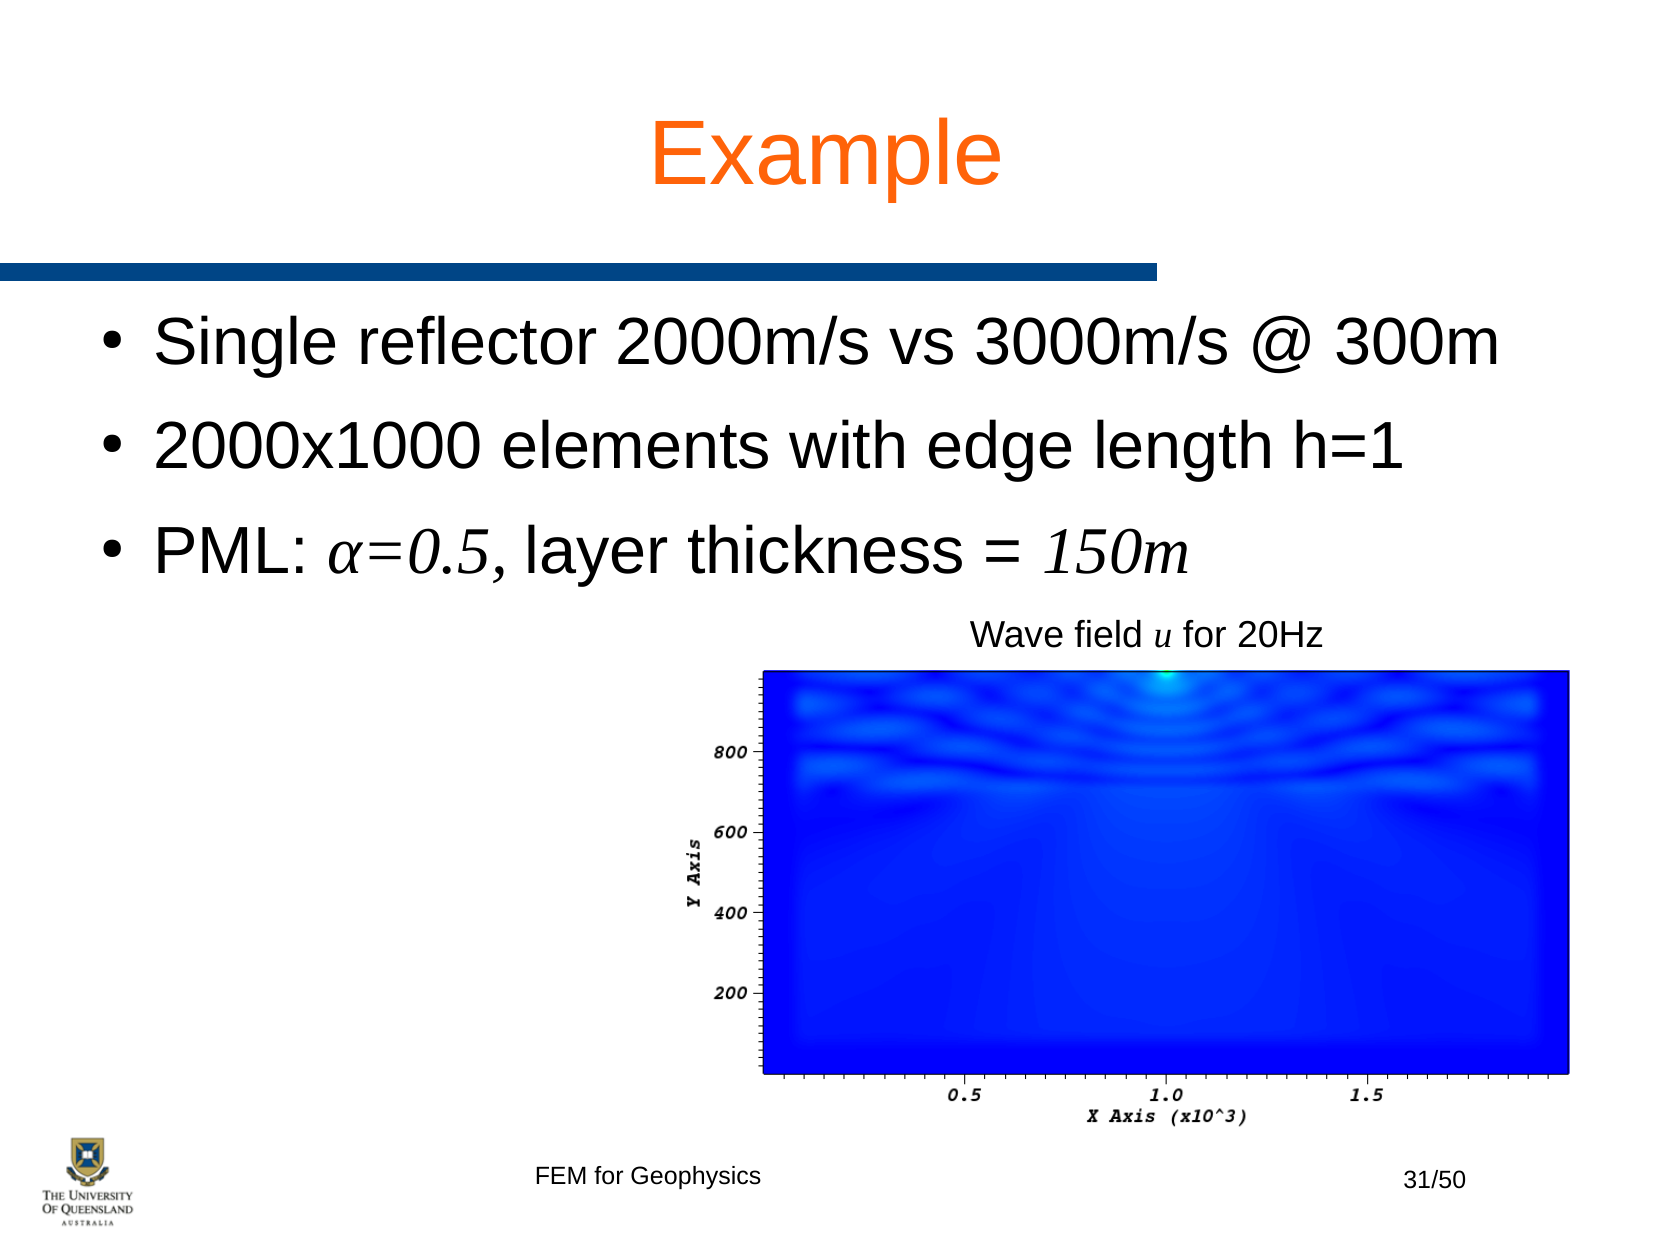

# Example
Single reflector 2000m/s vs 3000m/s @ 300m
2000x1000 elements with edge length h=1
PML: α=0.5, layer thickness = 150m
Wave field u for 20Hz